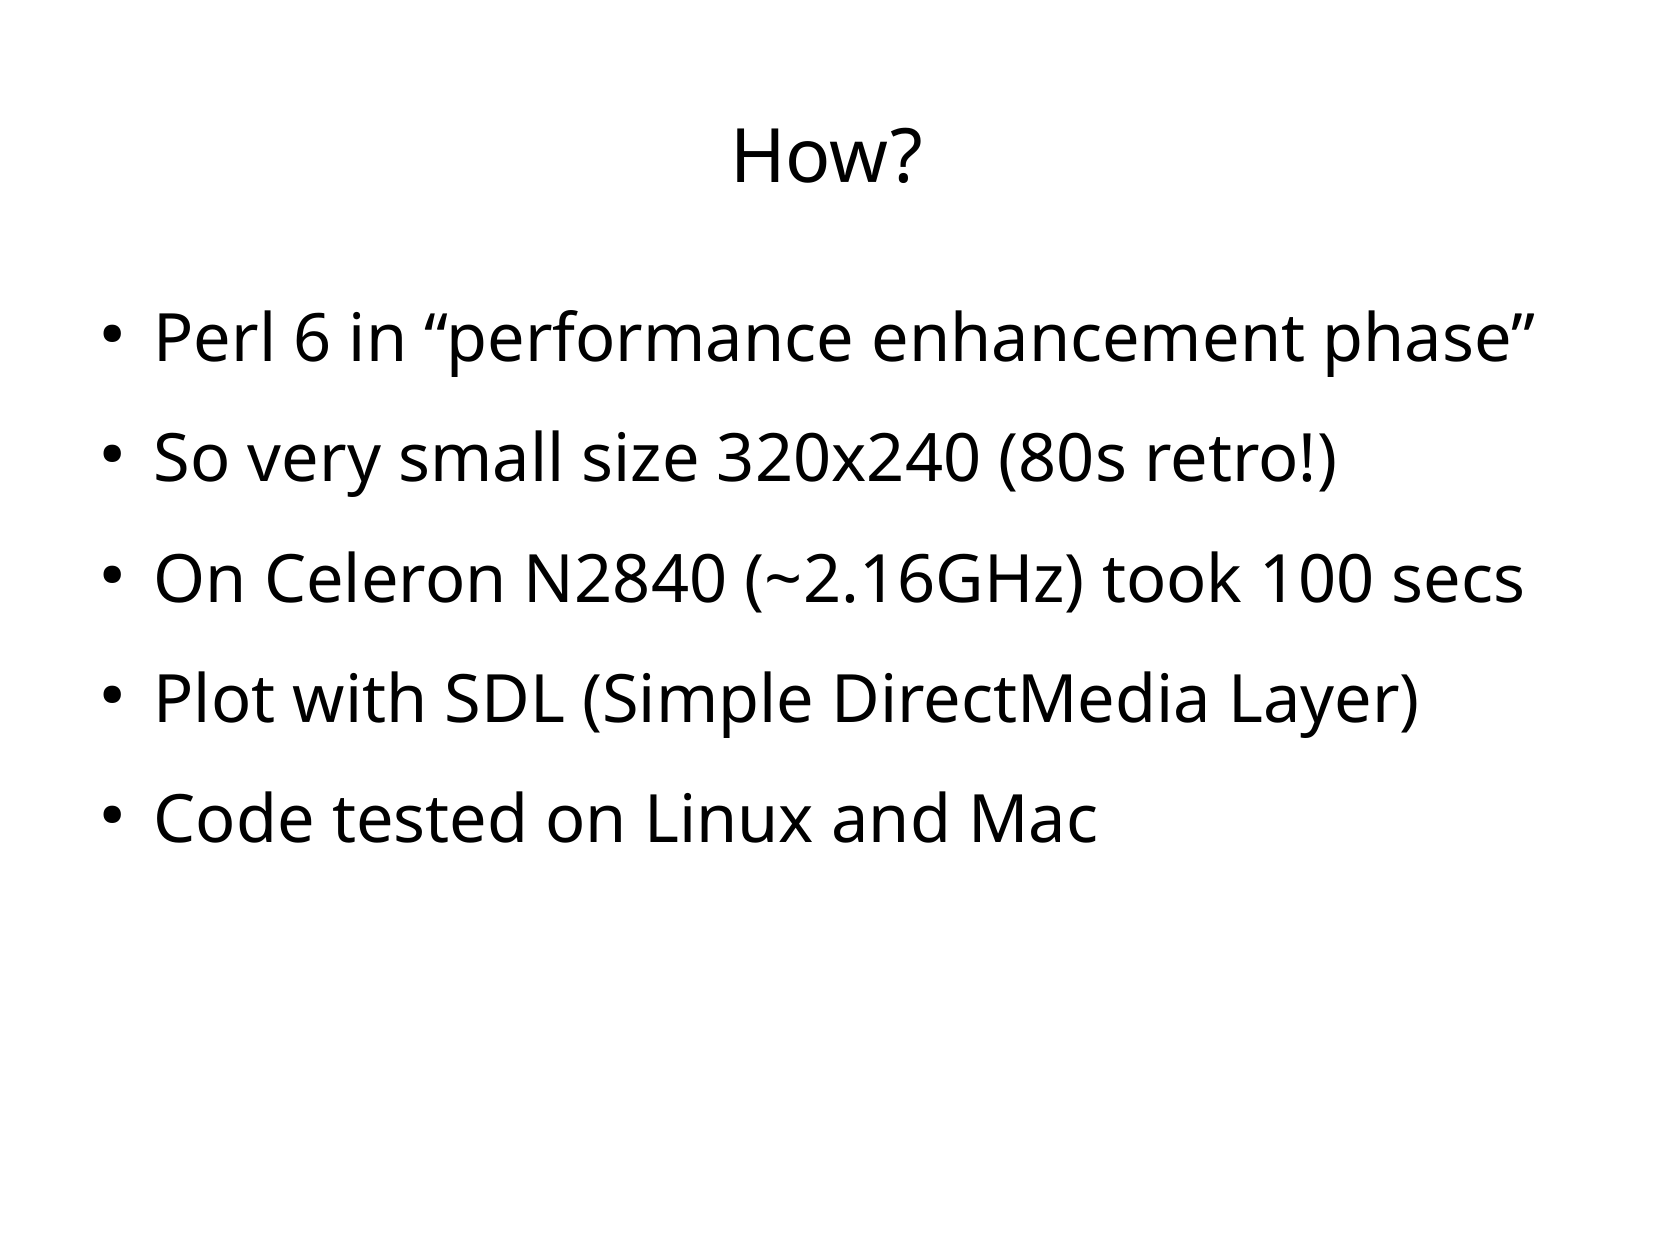

# How?
Perl 6 in “performance enhancement phase”
So very small size 320x240 (80s retro!)
On Celeron N2840 (~2.16GHz) took 100 secs
Plot with SDL (Simple DirectMedia Layer)
Code tested on Linux and Mac